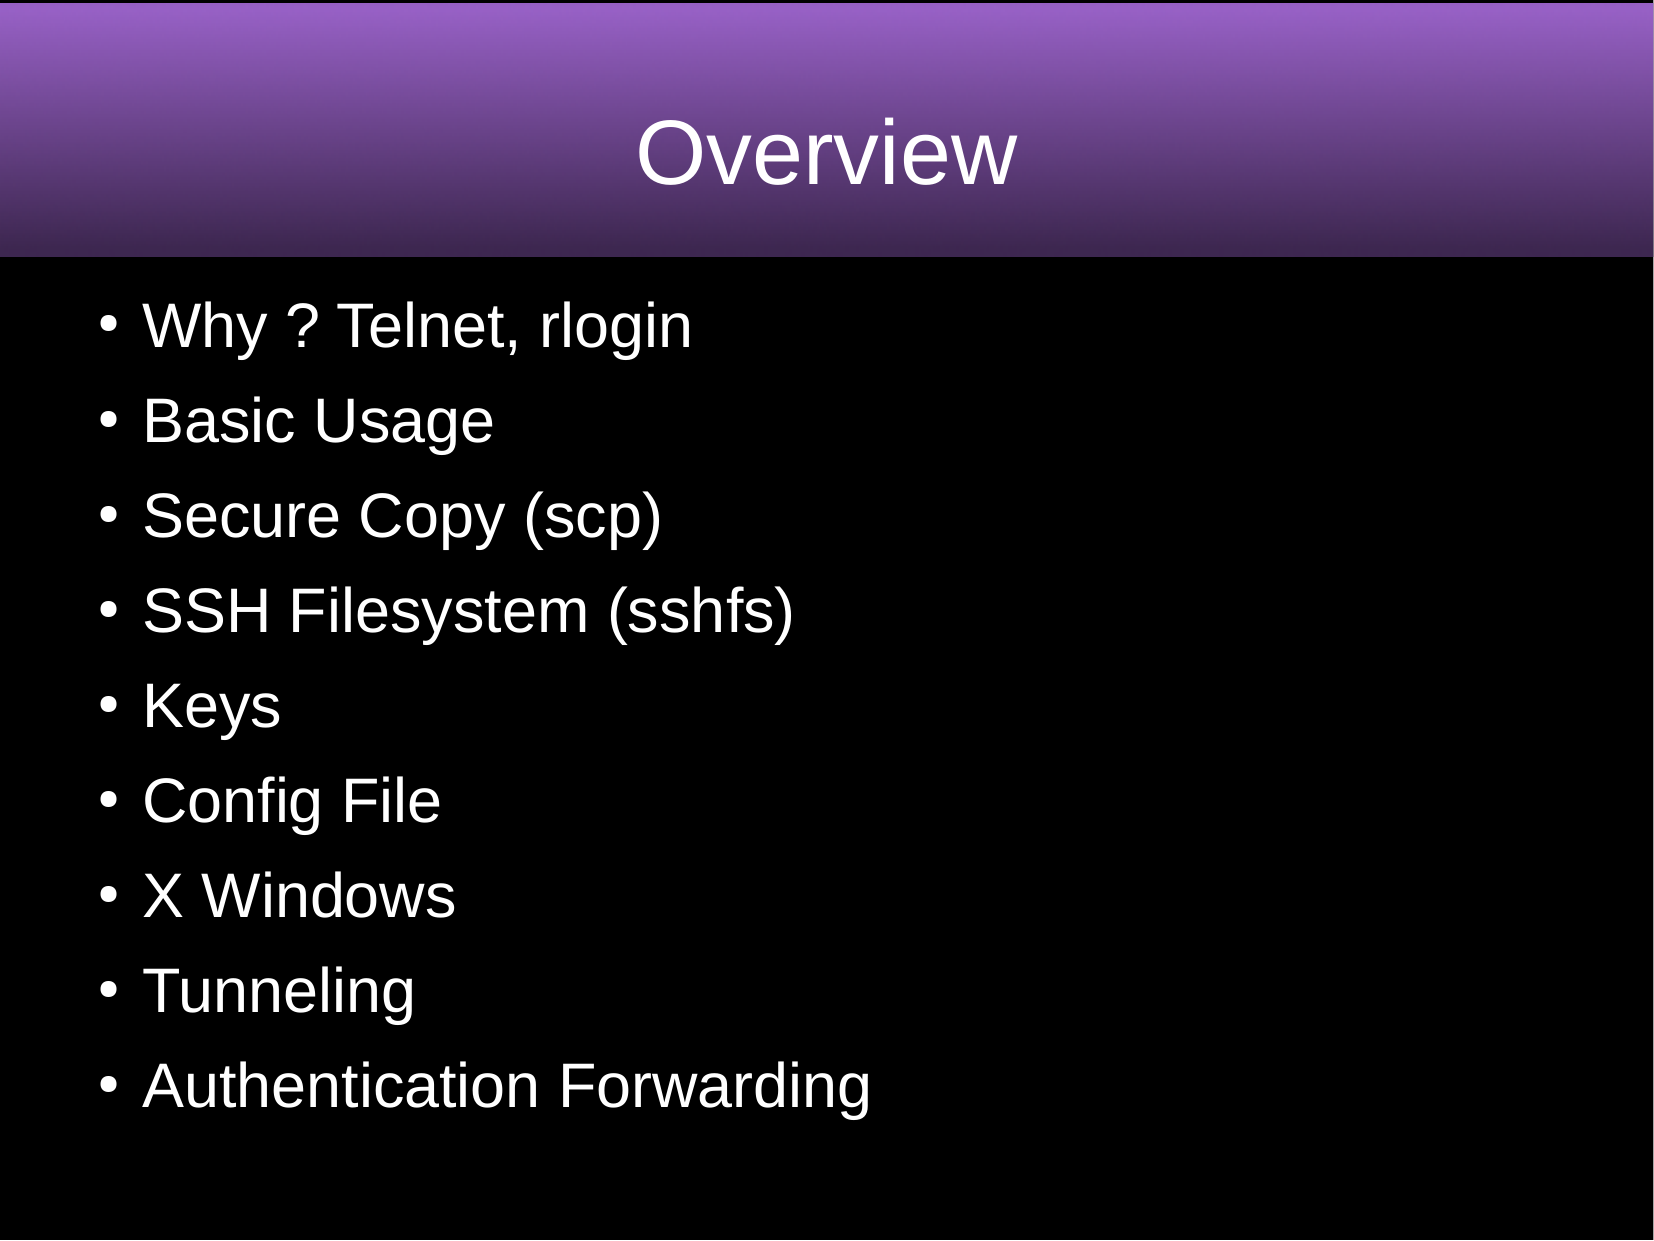

# Overview
Why ? Telnet, rlogin
Basic Usage
Secure Copy (scp)
SSH Filesystem (sshfs)
Keys
Config File
X Windows
Tunneling
Authentication Forwarding